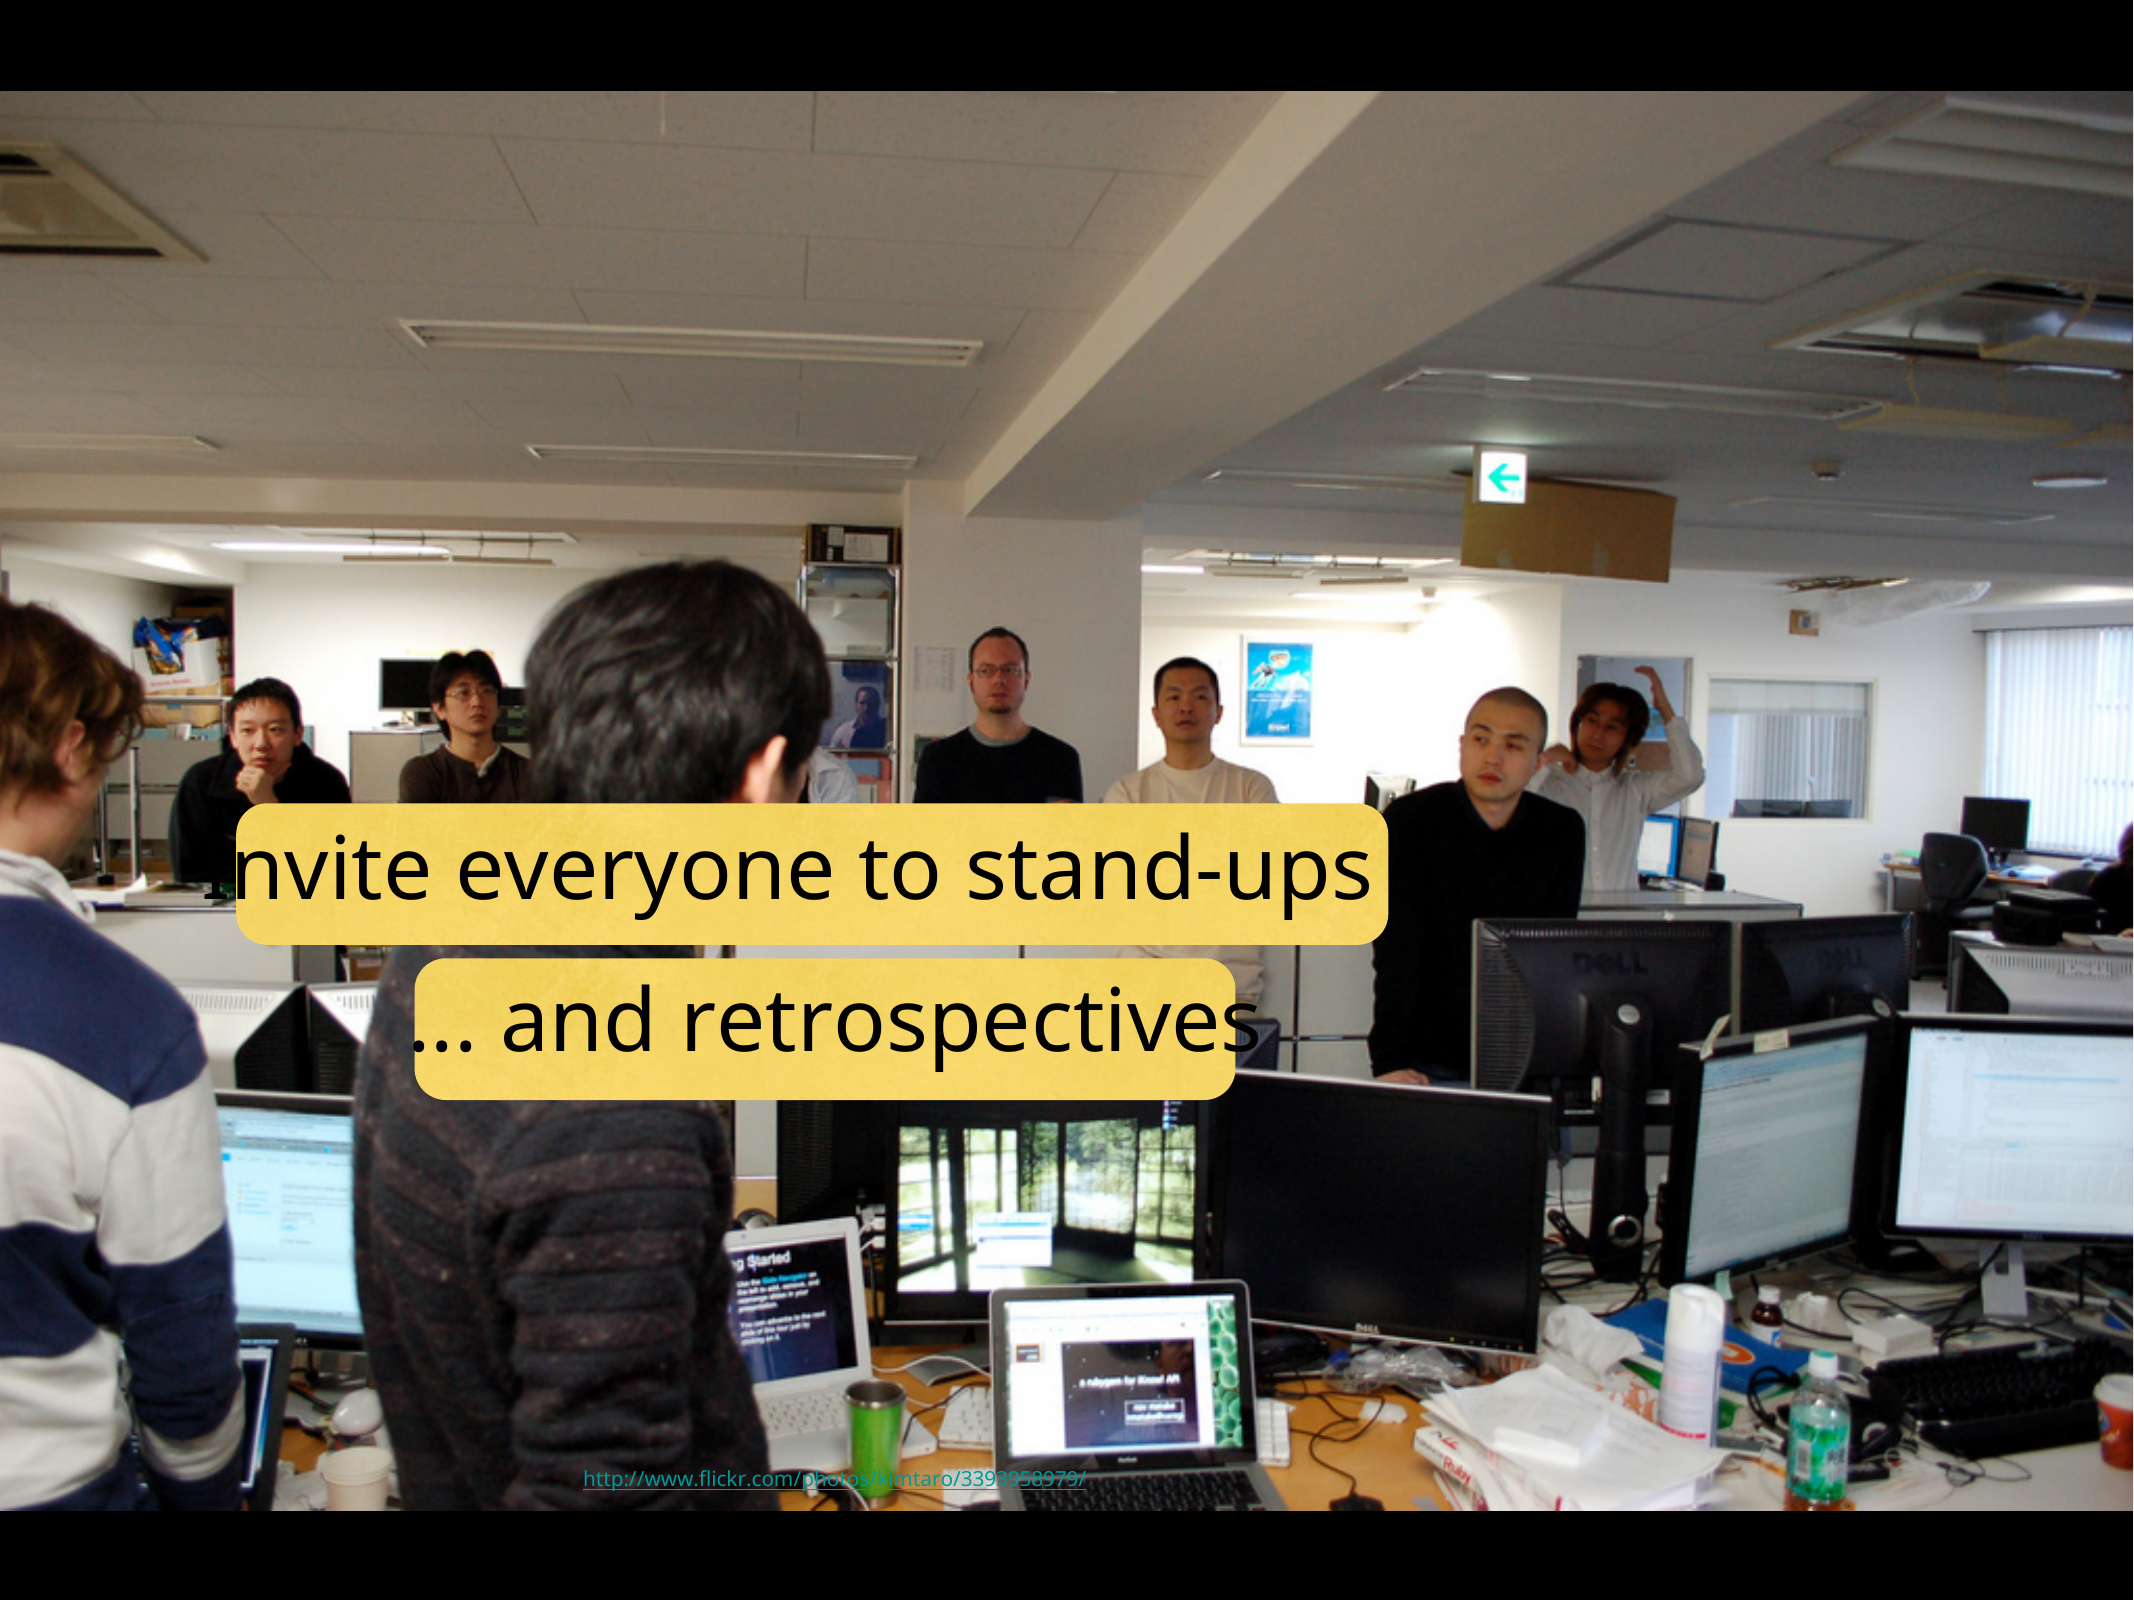

Invite everyone to stand-ups ...
... and retrospectives
http://www.flickr.com/photos/kimtaro/3393958979/